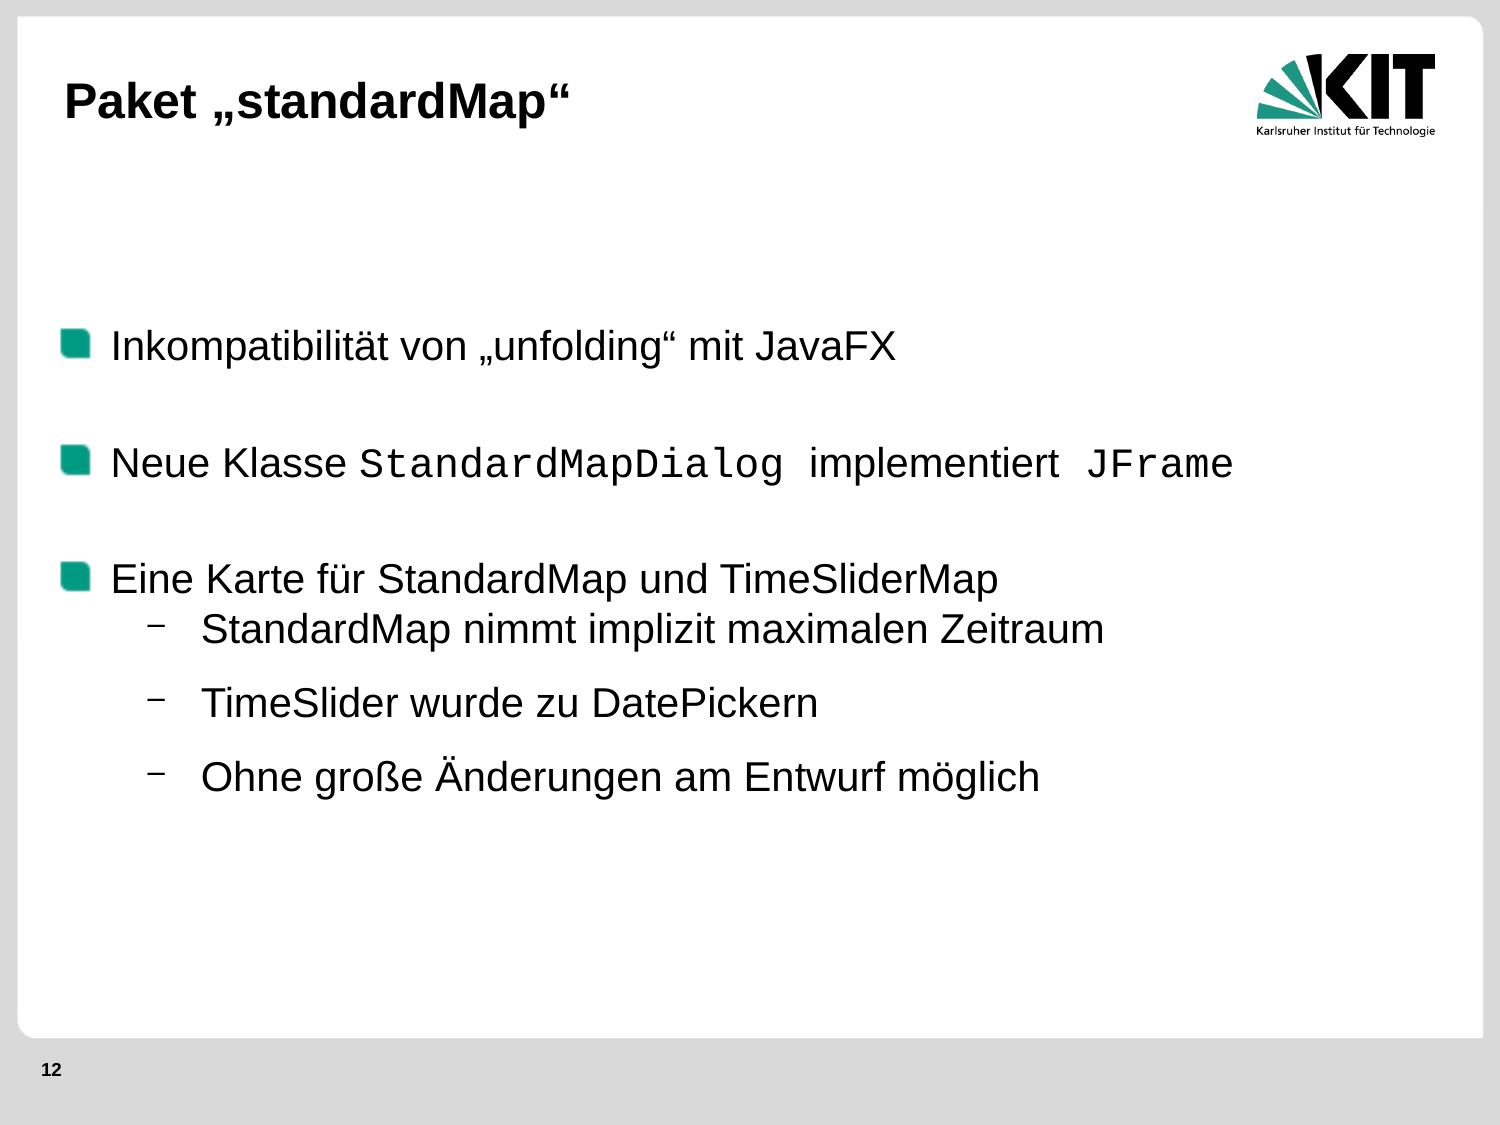

# Paket „standardMap“
Inkompatibilität von „unfolding“ mit JavaFX
Neue Klasse StandardMapDialog implementiert JFrame
Eine Karte für StandardMap und TimeSliderMap
StandardMap nimmt implizit maximalen Zeitraum
TimeSlider wurde zu DatePickern
Ohne große Änderungen am Entwurf möglich